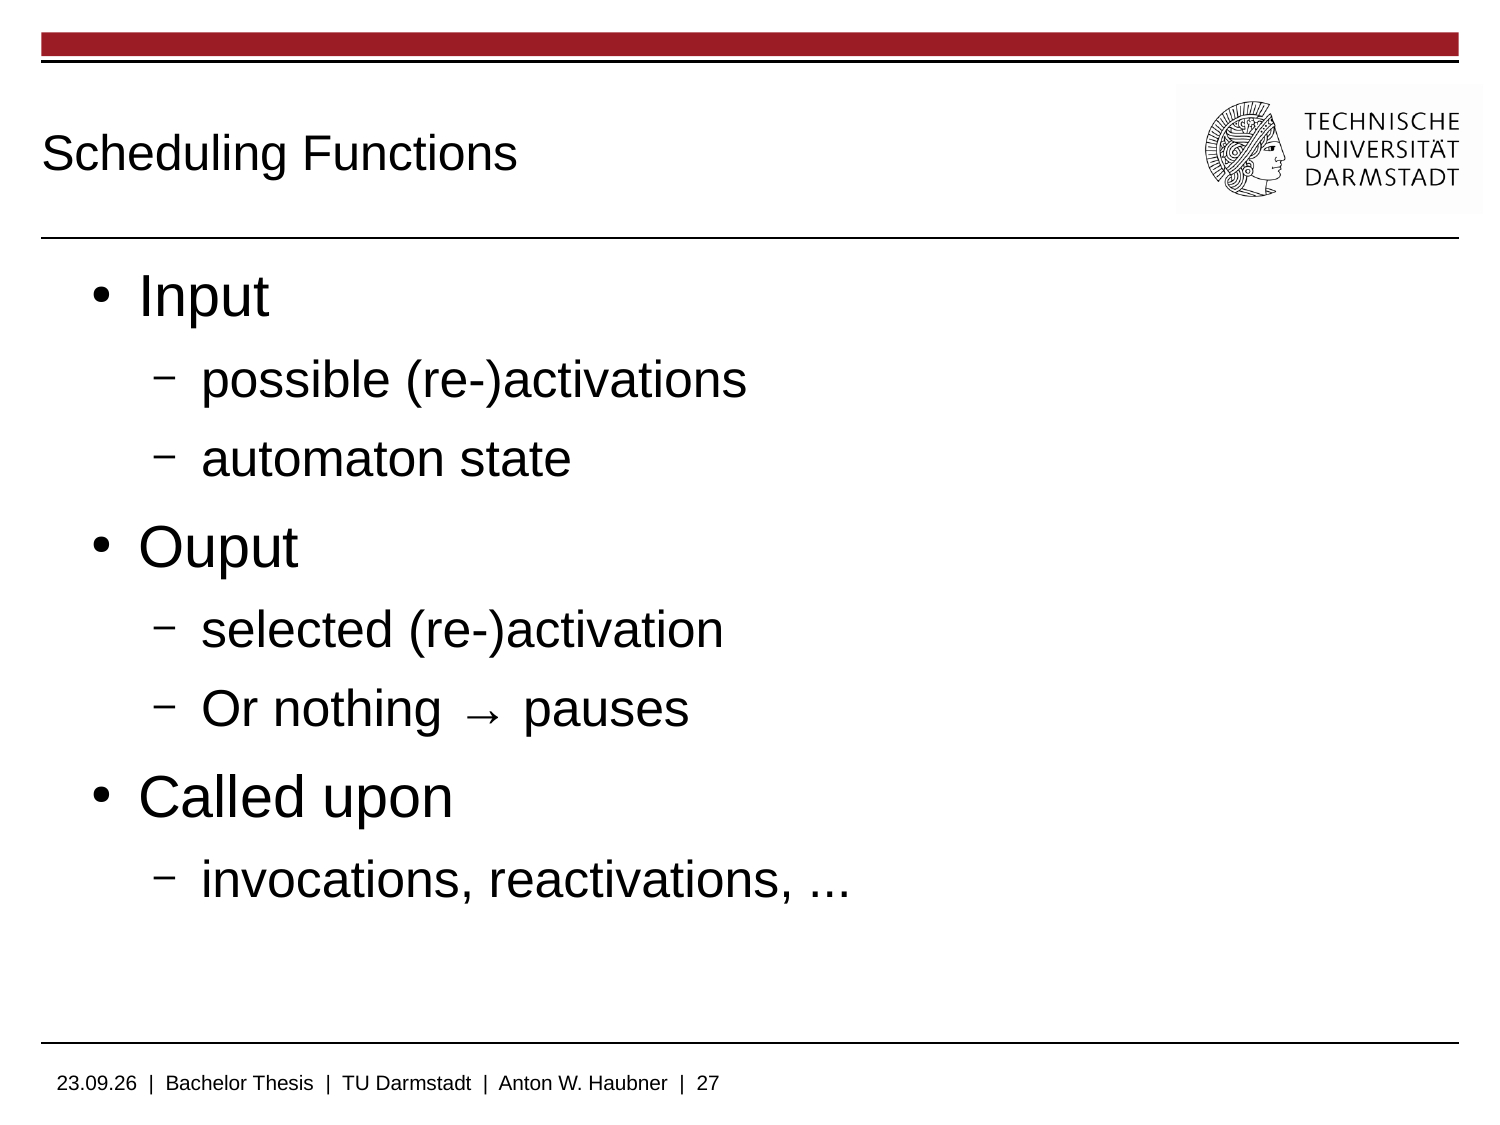

# Scheduling Functions
Input
possible (re-)activations
automaton state
Ouput
selected (re-)activation
Or nothing → pauses
Called upon
invocations, reactivations, ...